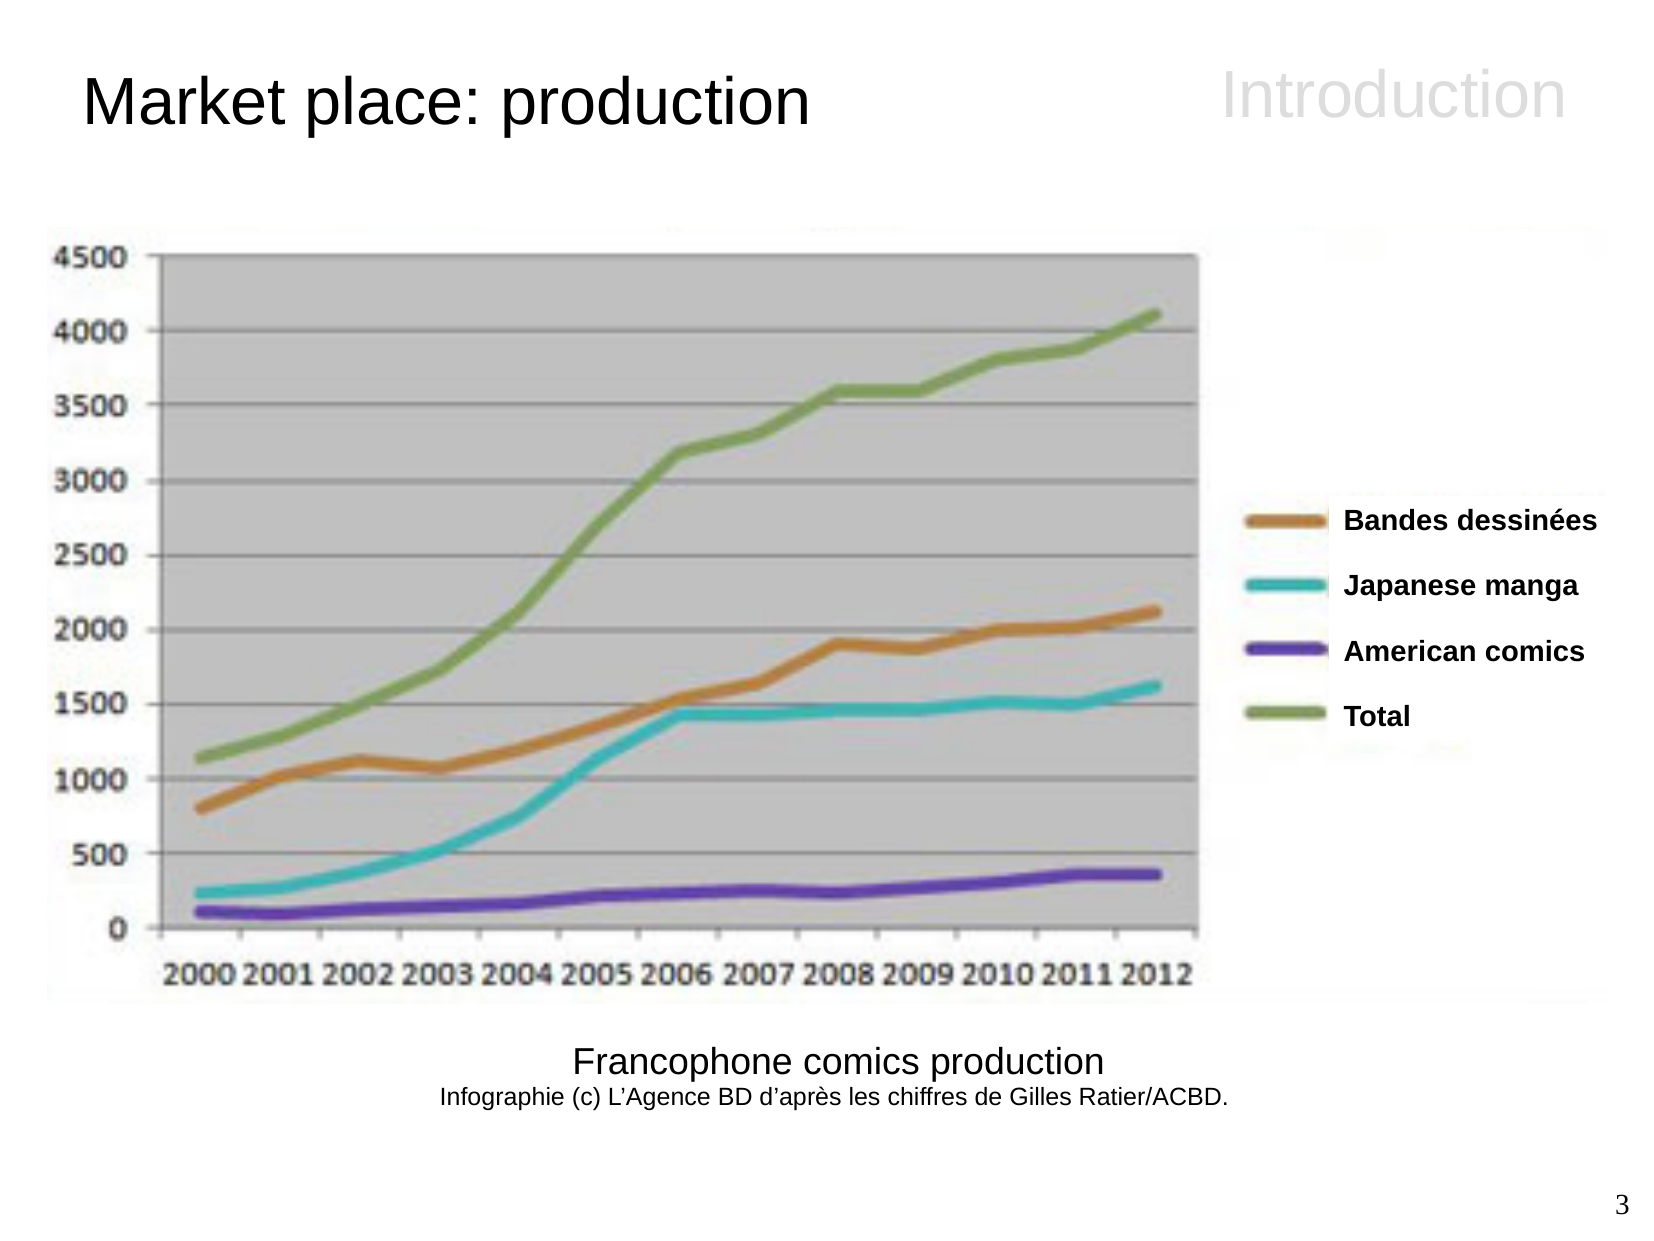

# Market place: production
Bandes dessinées
Japanese manga
American comics
Total
Francophone comics production
Infographie (c) L’Agence BD d’après les chiffres de Gilles Ratier/ACBD.
3